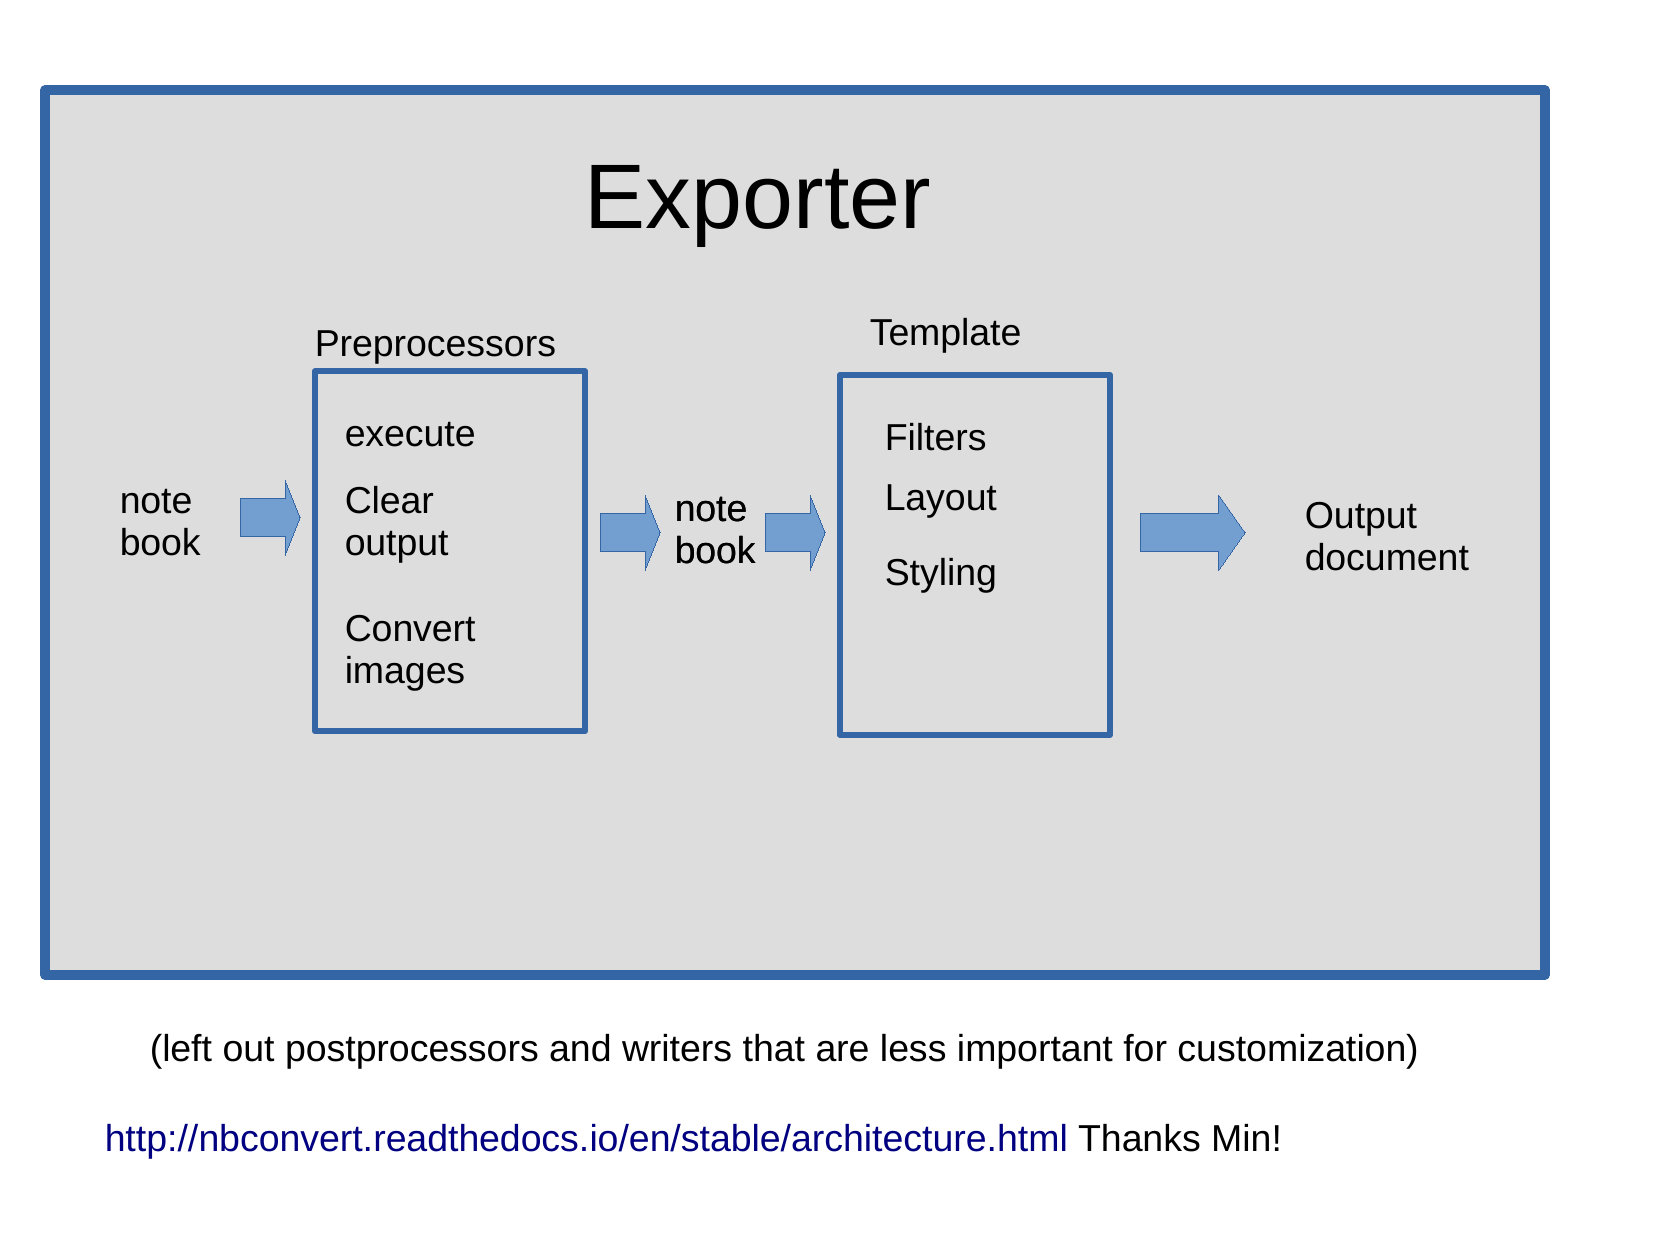

Exporter
Template
Preprocessors
execute
Filters
Layout
notebook
Clear output
notebook
notebook
Output document
Styling
Convert images
(left out postprocessors and writers that are less important for customization)
http://nbconvert.readthedocs.io/en/stable/architecture.html Thanks Min!